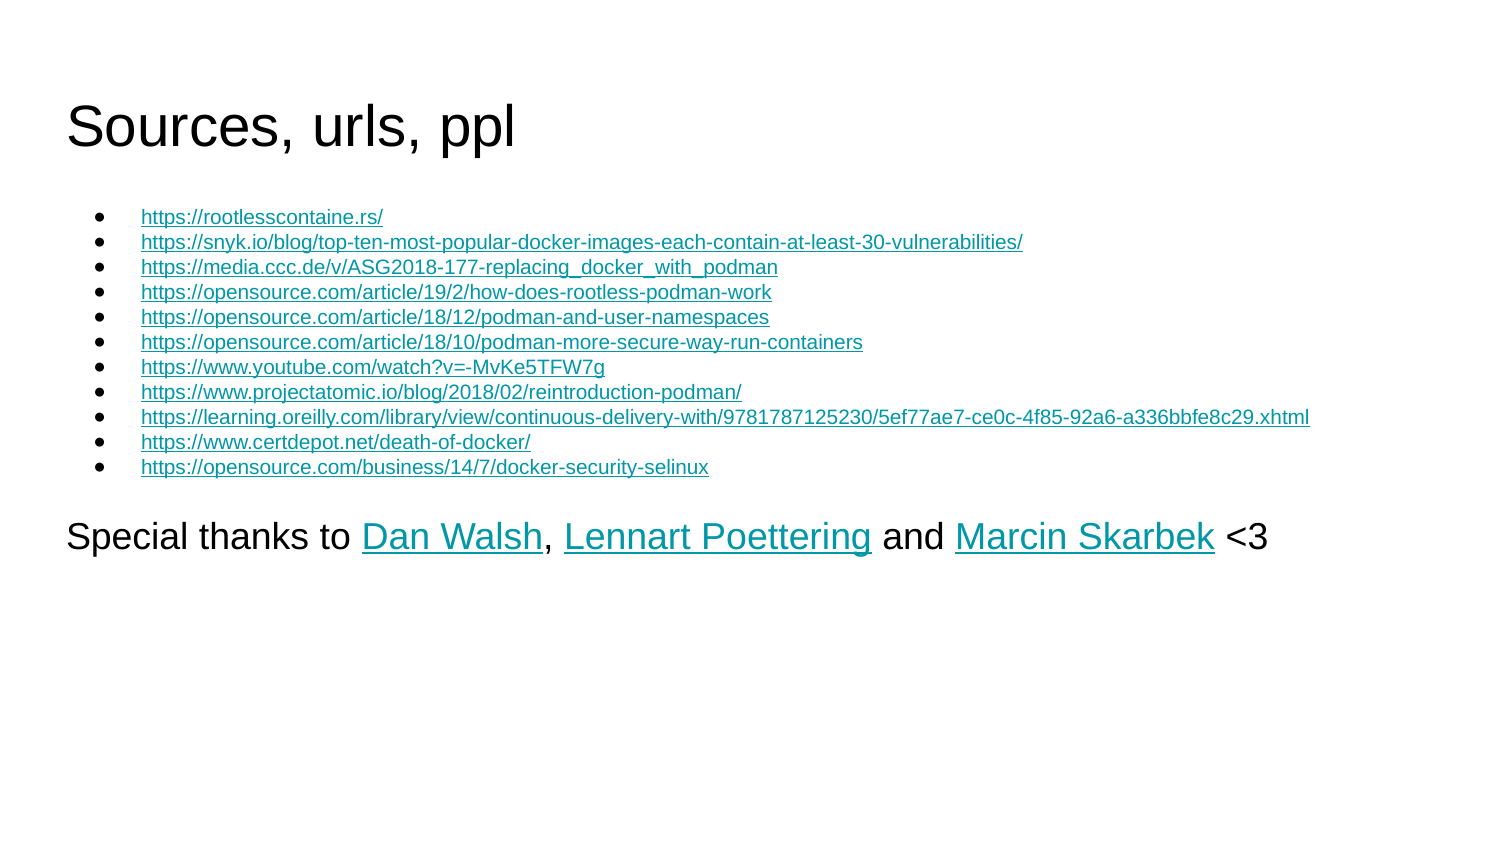

# Sources, urls, ppl
https://rootlesscontaine.rs/
https://snyk.io/blog/top-ten-most-popular-docker-images-each-contain-at-least-30-vulnerabilities/
https://media.ccc.de/v/ASG2018-177-replacing_docker_with_podman
https://opensource.com/article/19/2/how-does-rootless-podman-work
https://opensource.com/article/18/12/podman-and-user-namespaces
https://opensource.com/article/18/10/podman-more-secure-way-run-containers
https://www.youtube.com/watch?v=-MvKe5TFW7g
https://www.projectatomic.io/blog/2018/02/reintroduction-podman/
https://learning.oreilly.com/library/view/continuous-delivery-with/9781787125230/5ef77ae7-ce0c-4f85-92a6-a336bbfe8c29.xhtml
https://www.certdepot.net/death-of-docker/
https://opensource.com/business/14/7/docker-security-selinux
Special thanks to Dan Walsh, Lennart Poettering and Marcin Skarbek <3